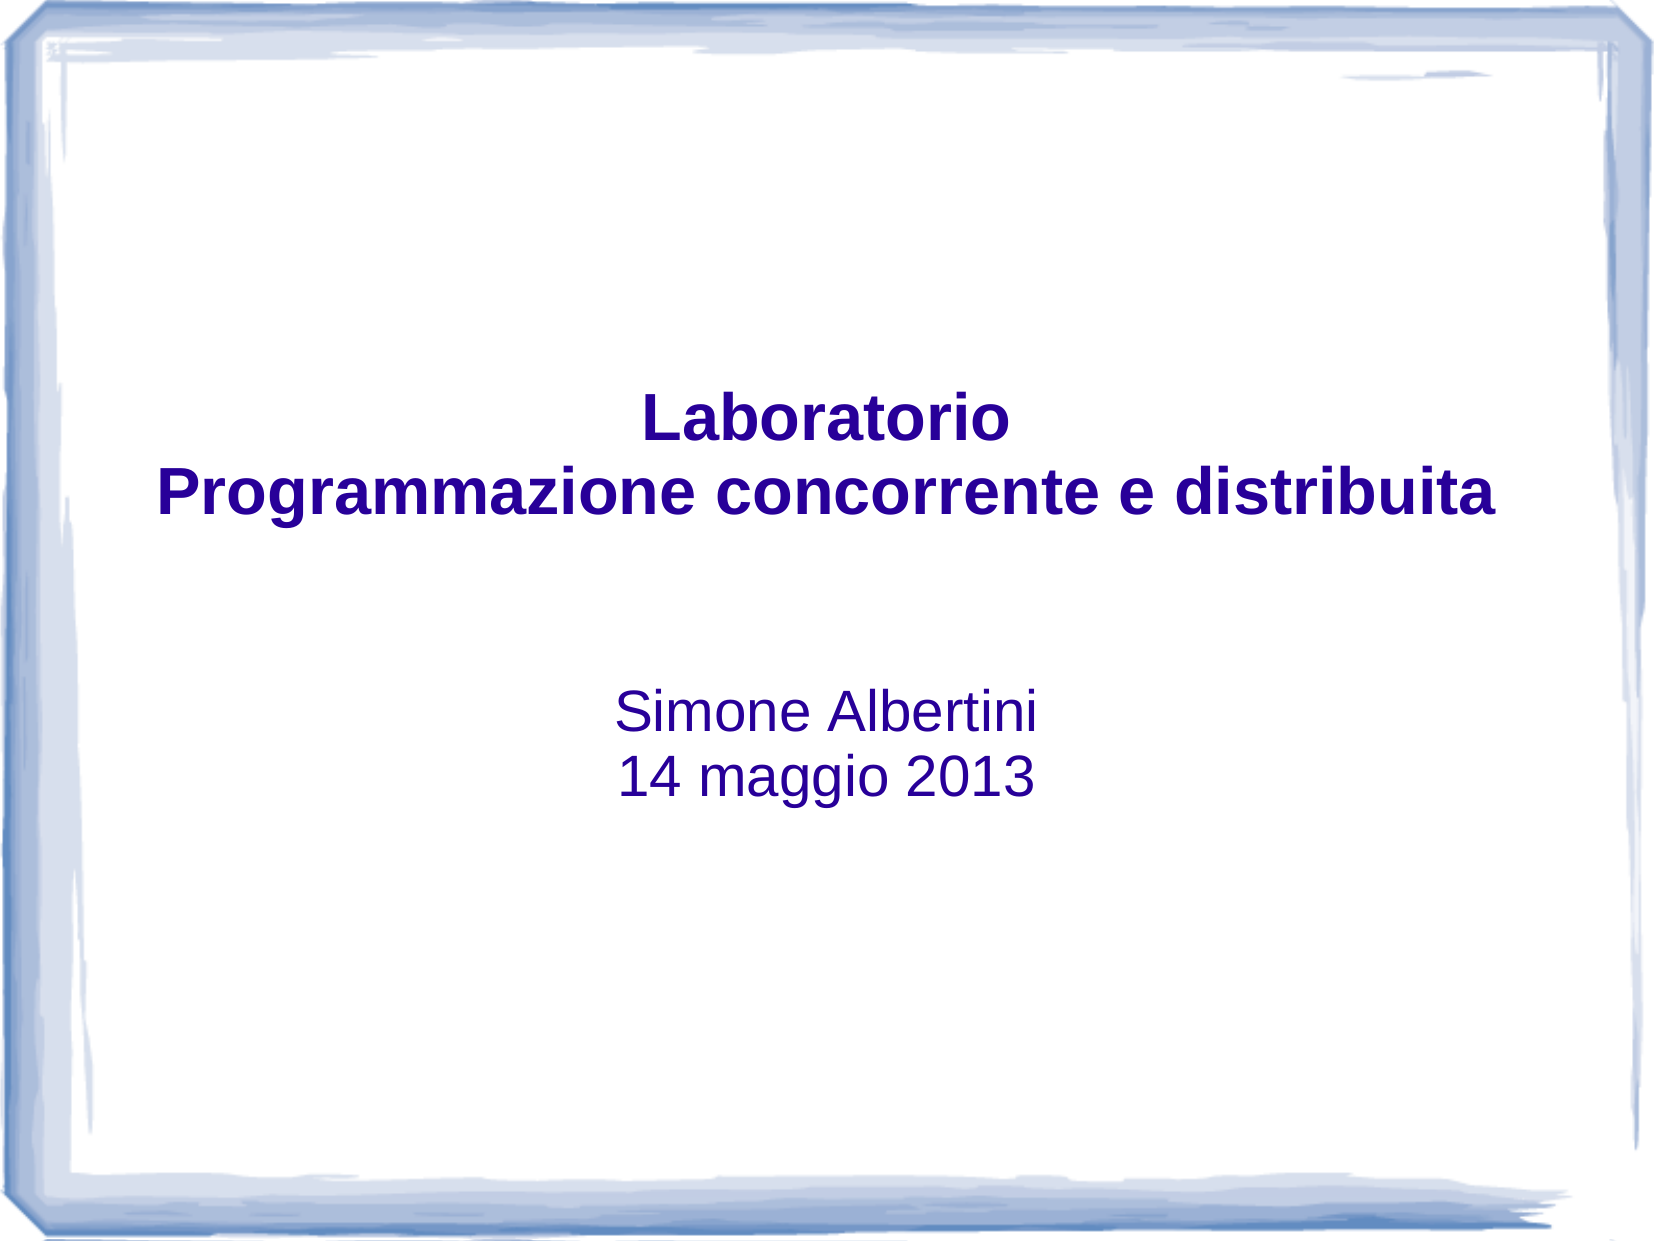

# Laboratorio
Programmazione concorrente e distribuita
Simone Albertini
14 maggio 2013